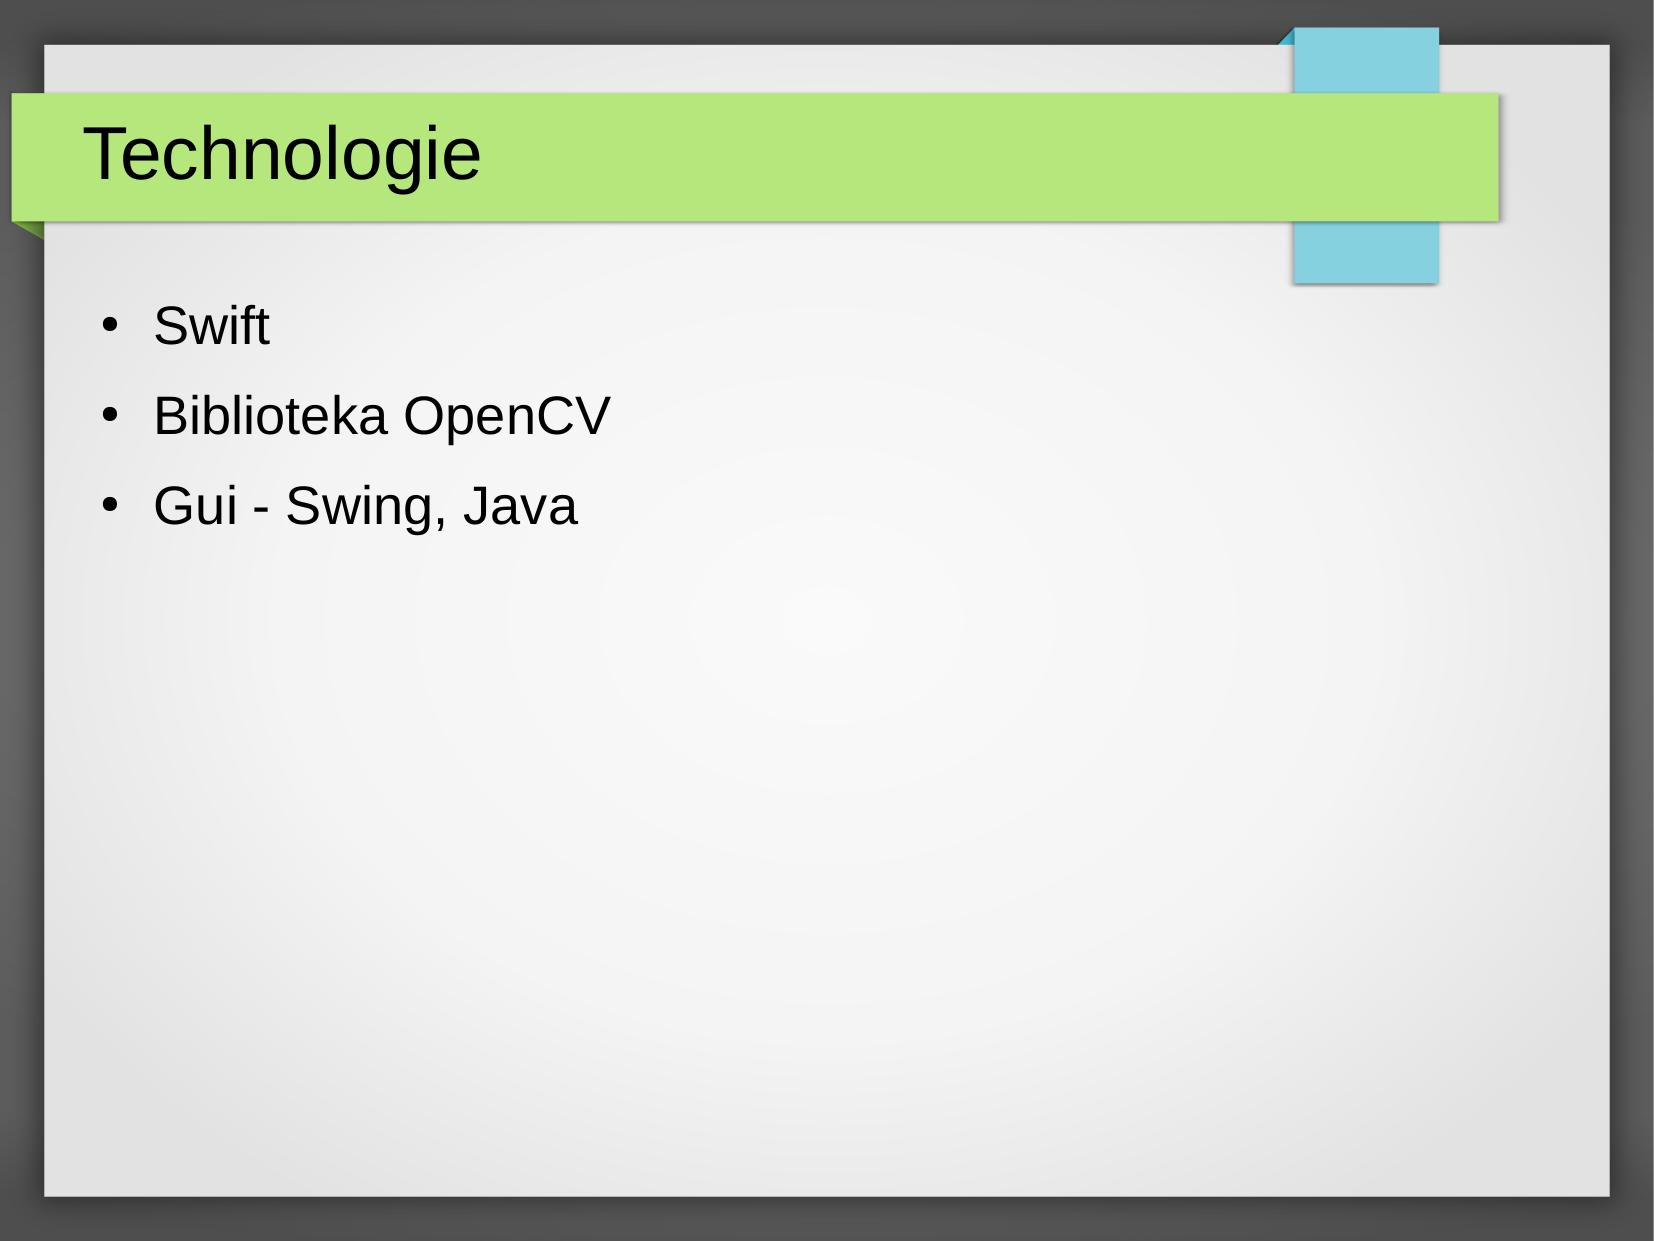

# Technologie
Swift
Biblioteka OpenCV
Gui - Swing, Java